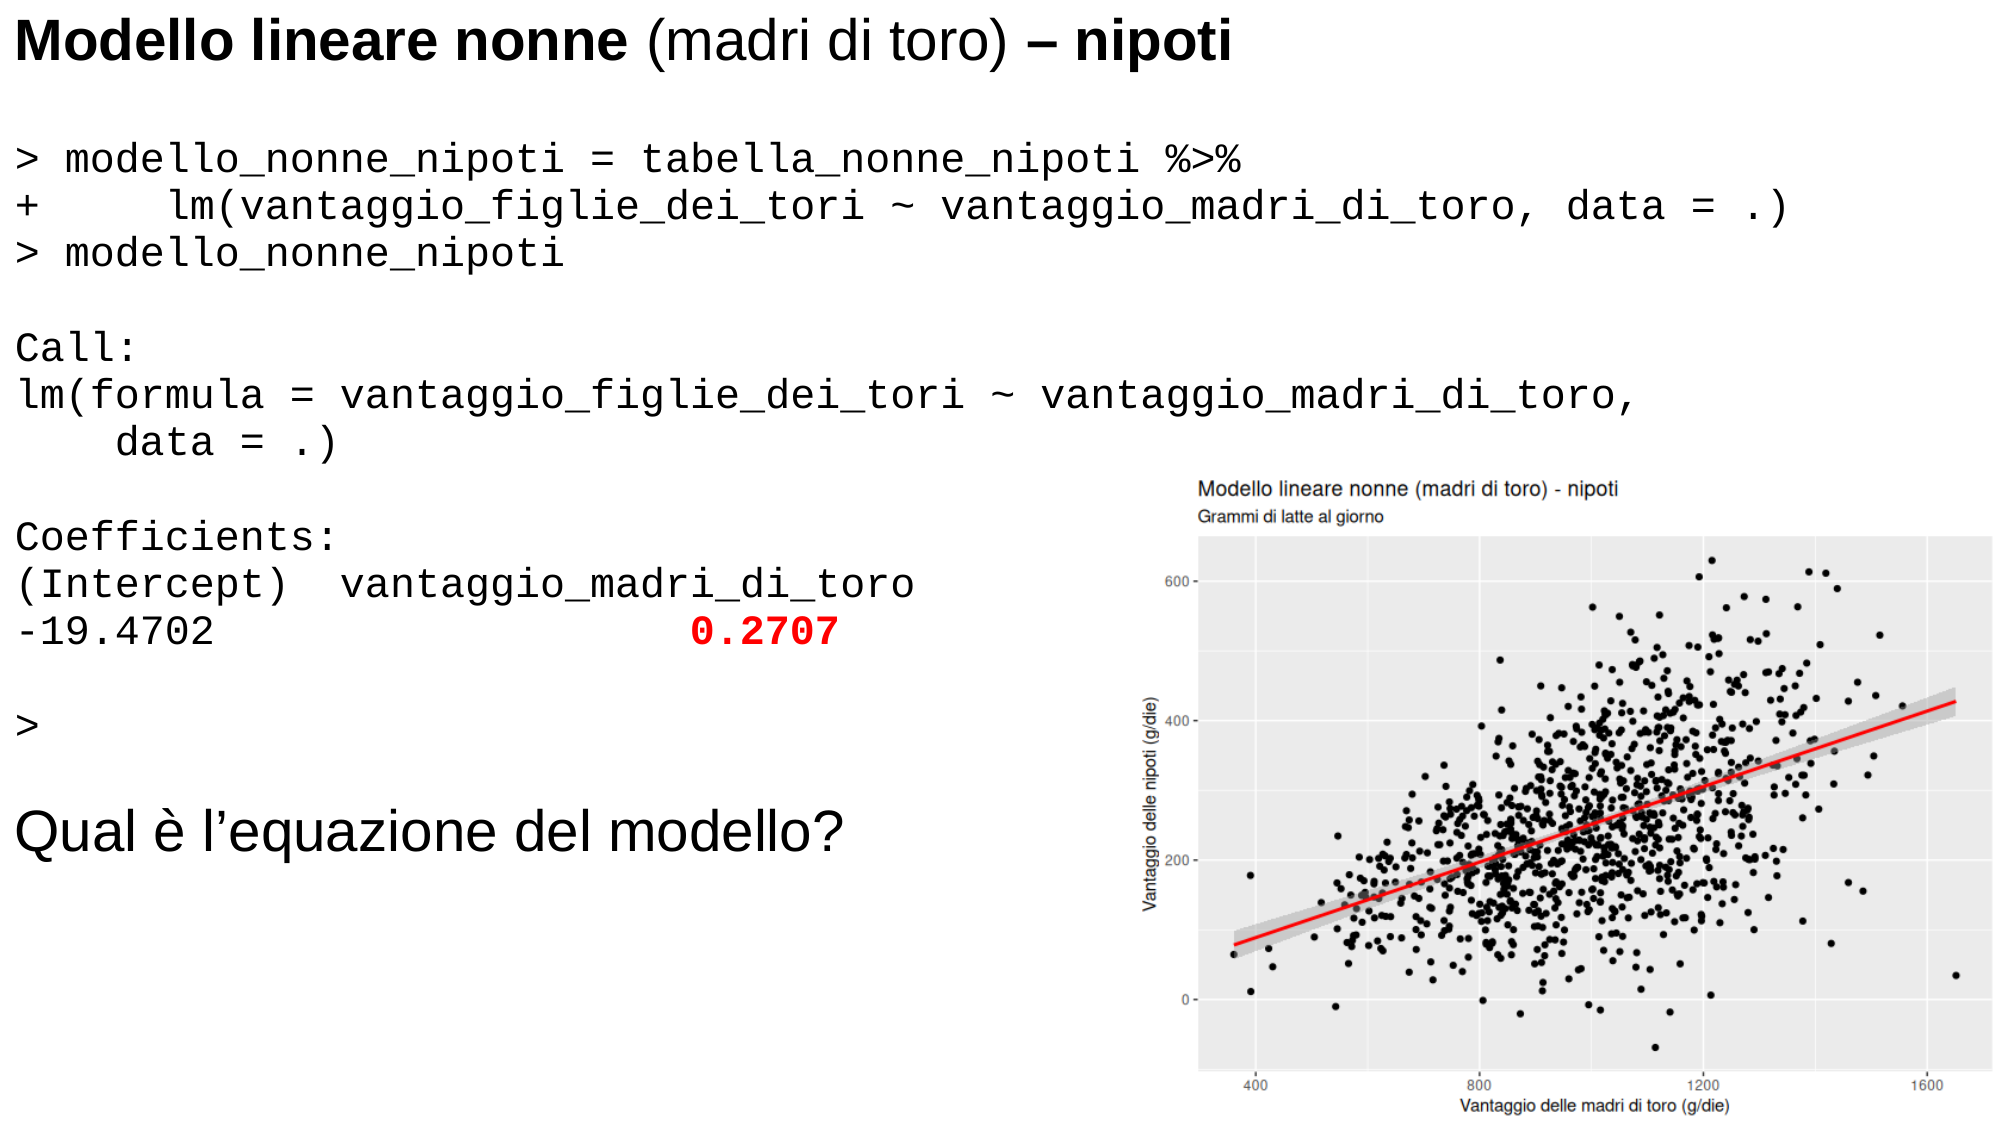

Modello lineare nonne (madri di toro) – nipoti
> modello_nonne_nipoti = tabella_nonne_nipoti %>%
+ lm(vantaggio_figlie_dei_tori ~ vantaggio_madri_di_toro, data = .)
> modello_nonne_nipoti
Call:
lm(formula = vantaggio_figlie_dei_tori ~ vantaggio_madri_di_toro,
 data = .)
Coefficients:
(Intercept) vantaggio_madri_di_toro
-19.4702 0.2707
>
Qual è l’equazione del modello?